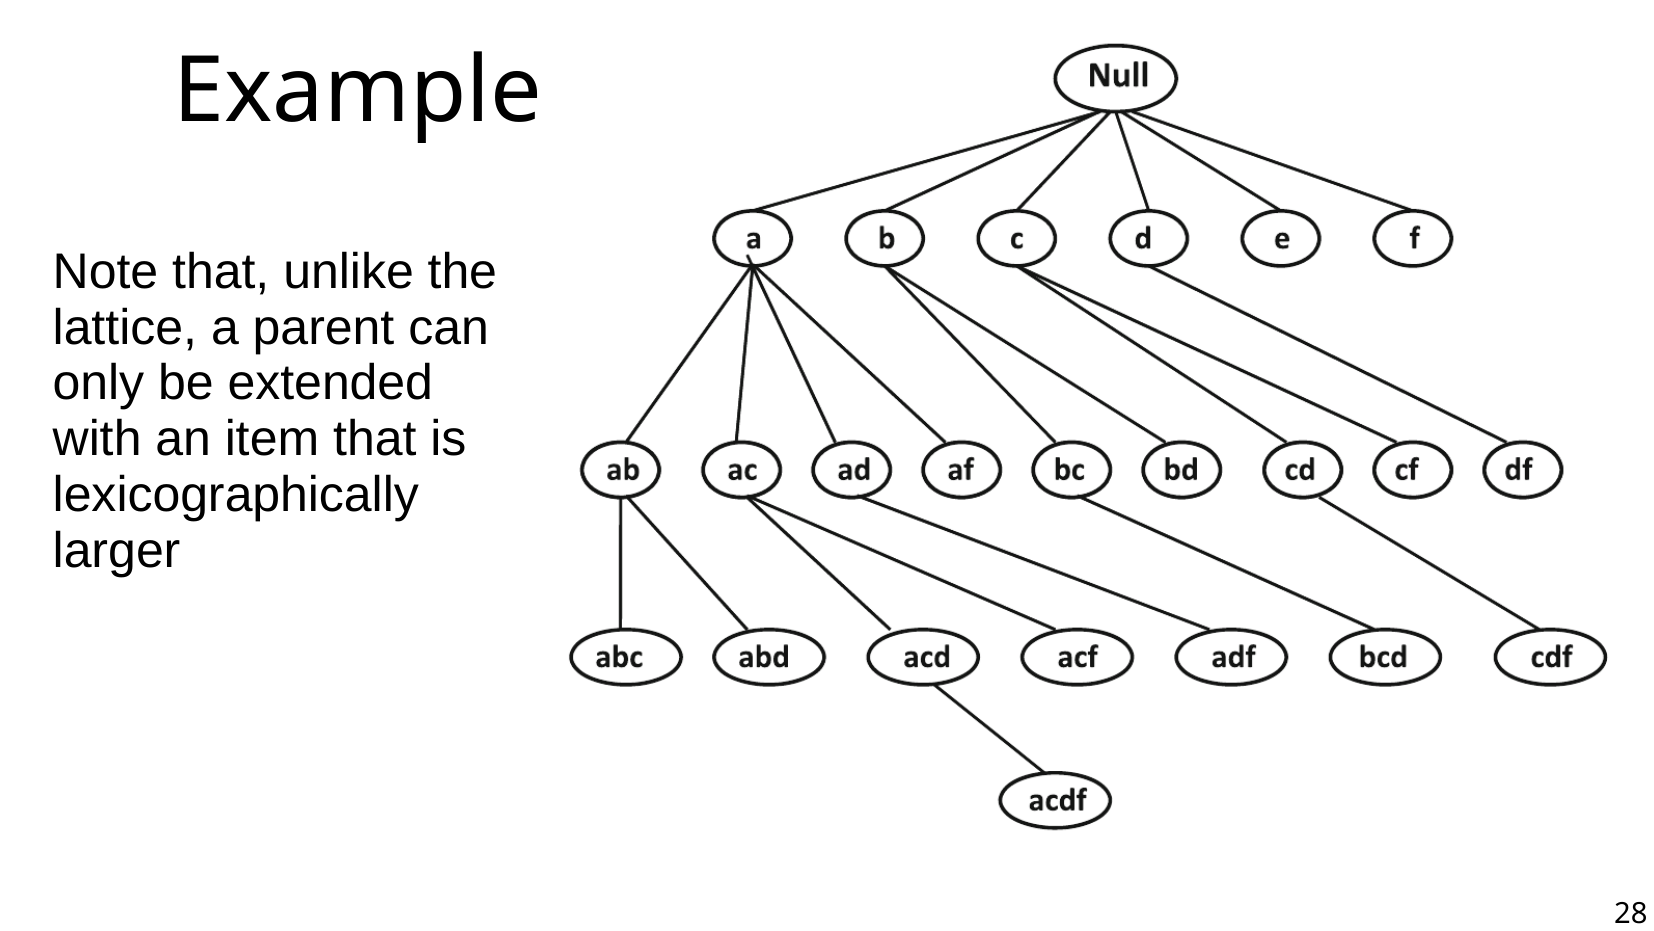

# Example
Note that, unlike the lattice, a parent can only be extended with an item that is lexicographically larger
28